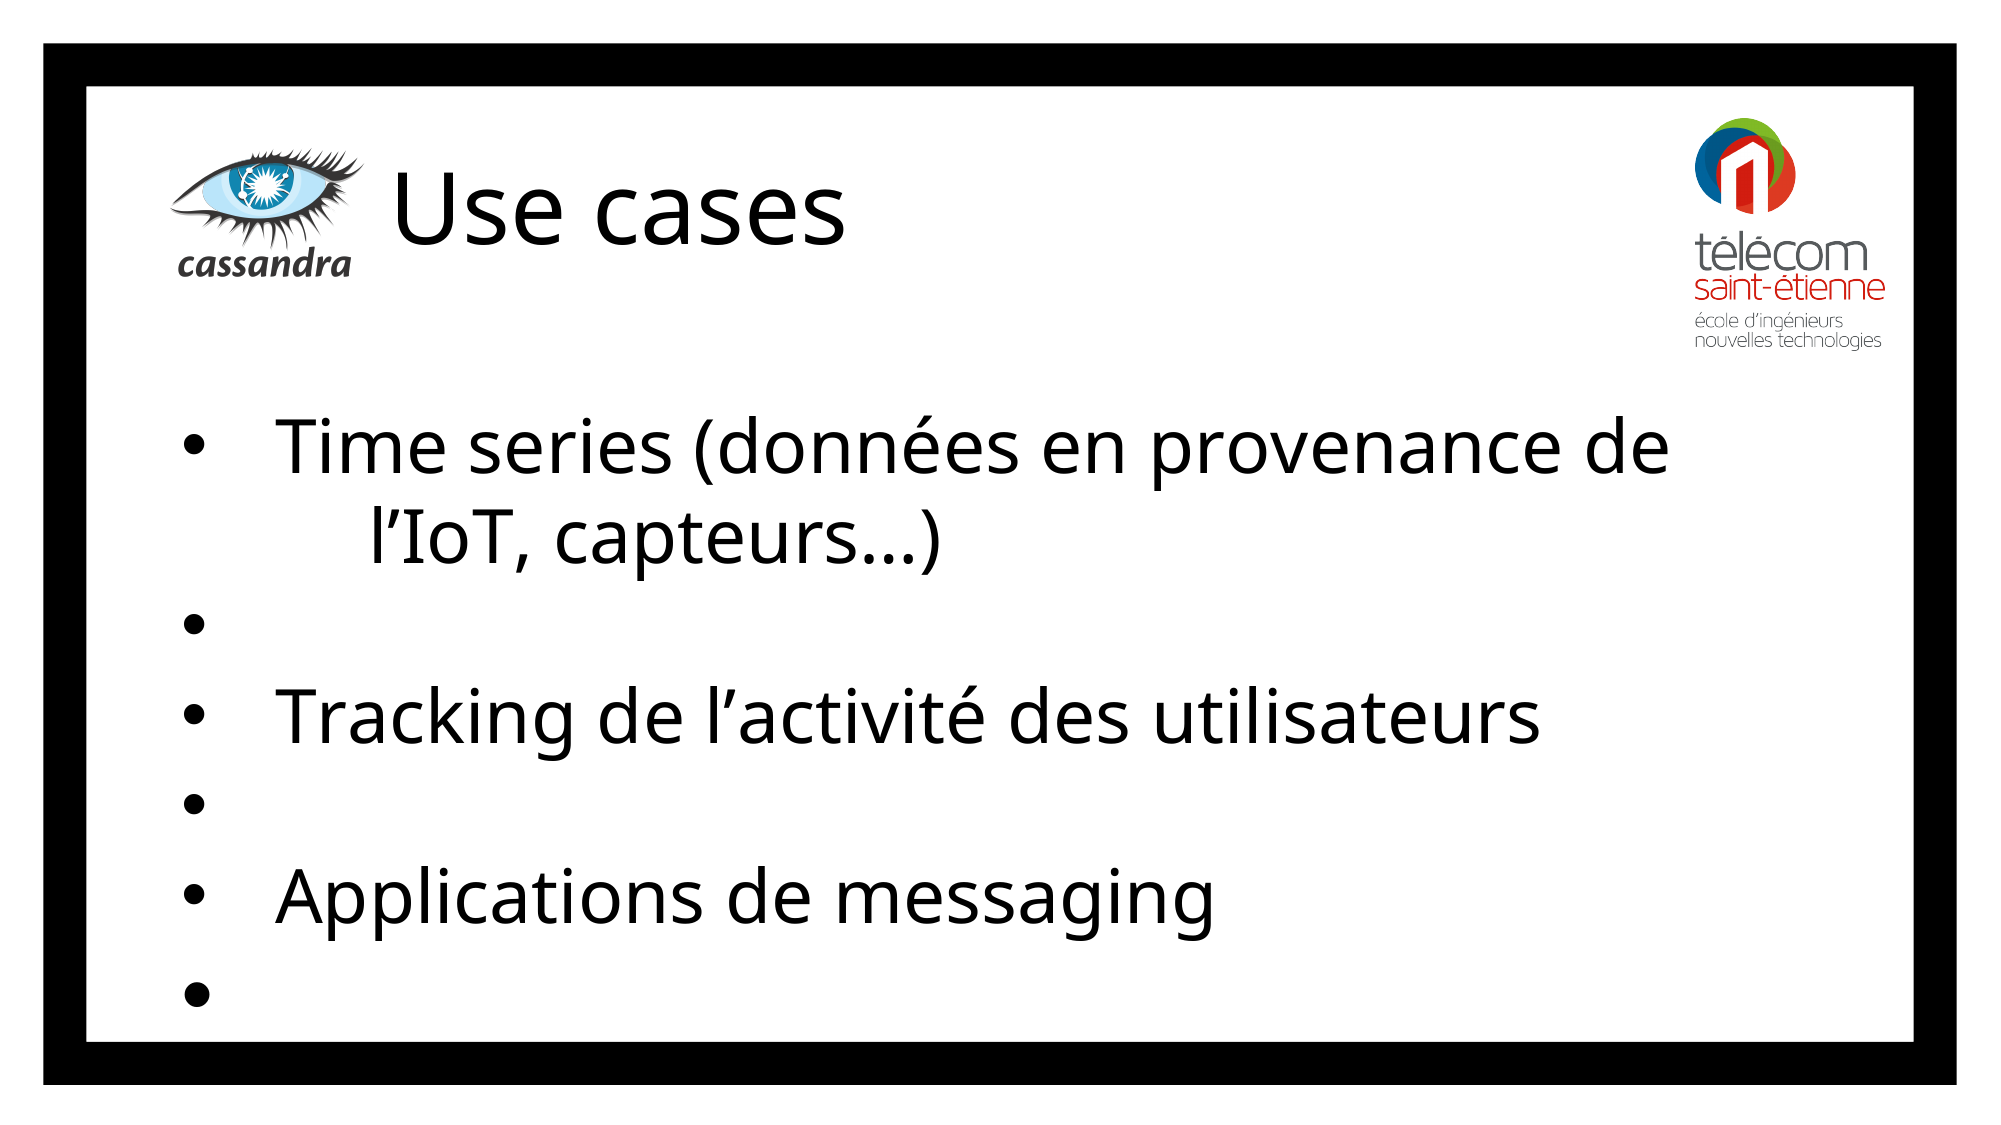

# Use cases
Time series (données en provenance de l’IoT, capteurs…)
Tracking de l’activité des utilisateurs
Applications de messaging